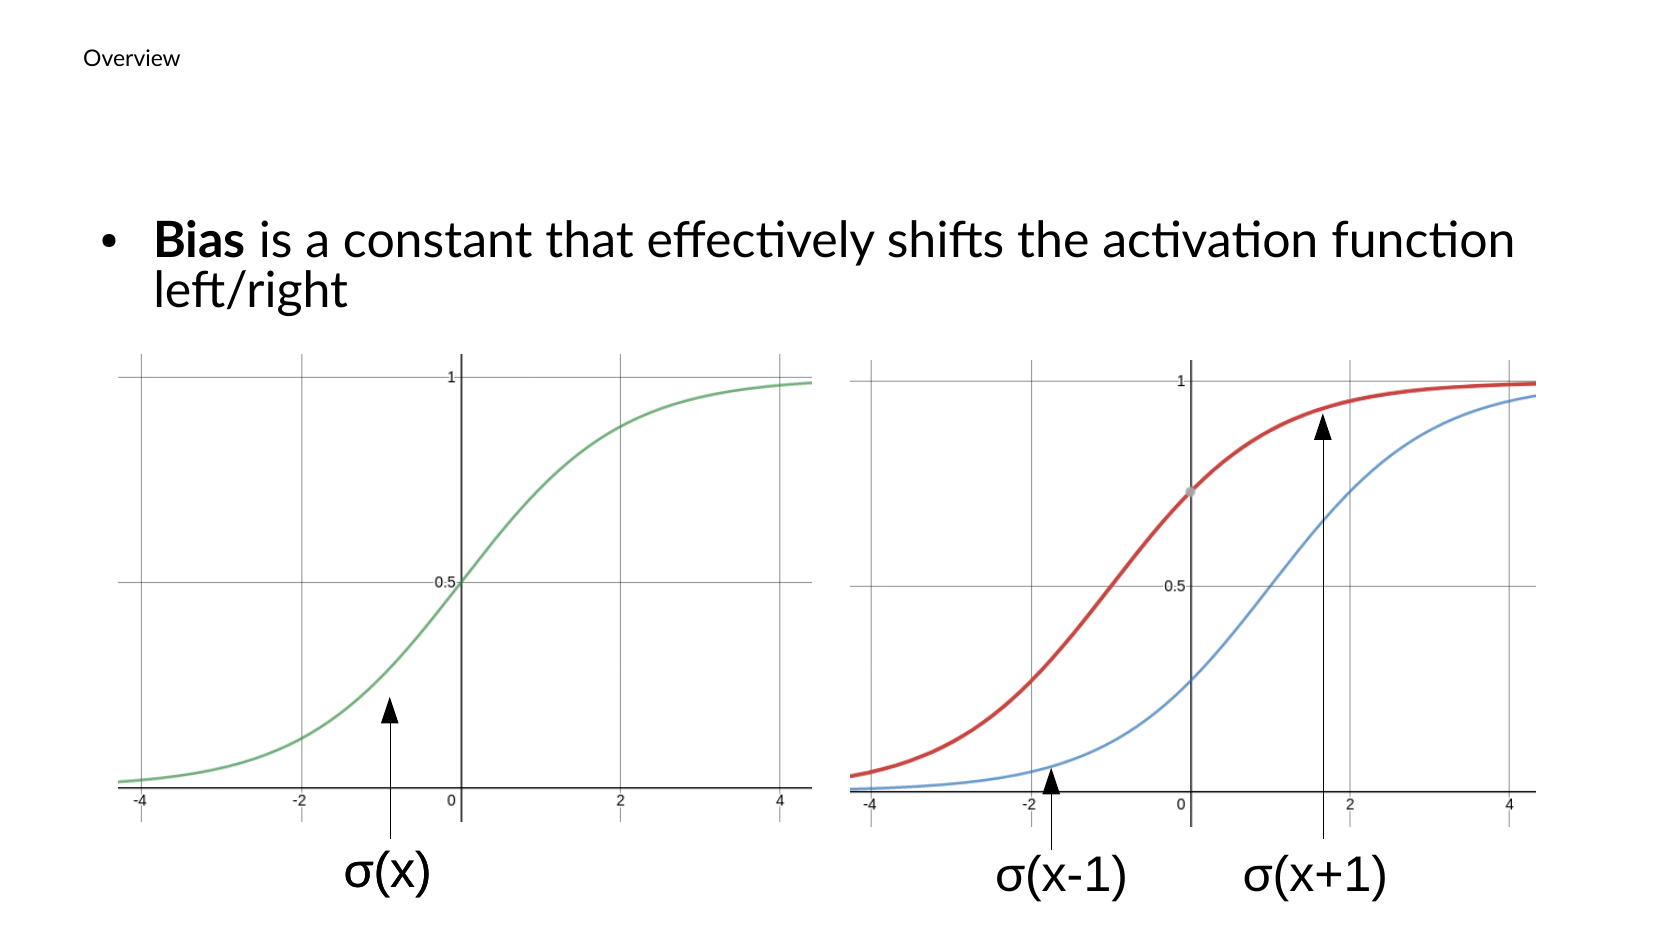

Overview
# Bias is a constant that effectively shifts the activation function left/right
σ(x)
σ(x)
σ(x-1)
σ(x+1)